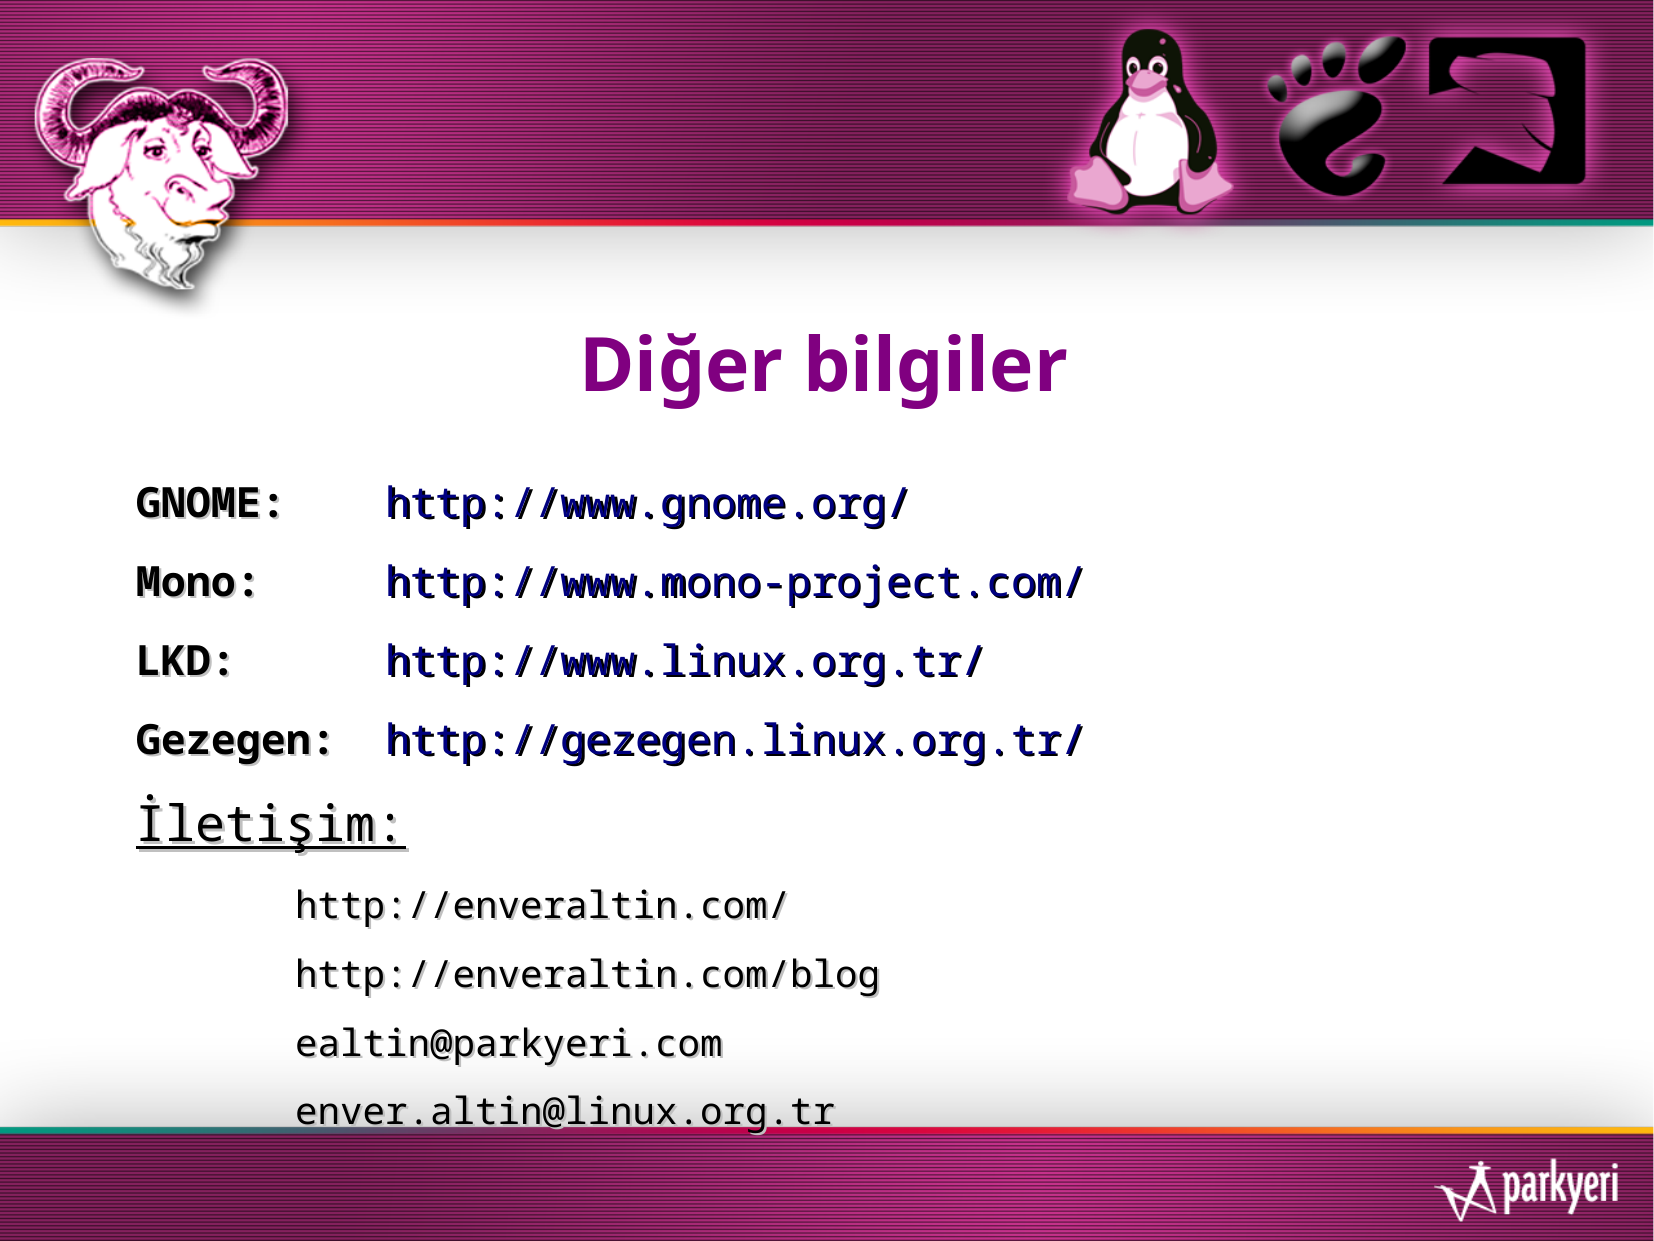

# Diğer bilgiler
GNOME: http://www.gnome.org/
Mono: http://www.mono-project.com/
LKD: http://www.linux.org.tr/
Gezegen: http://gezegen.linux.org.tr/
İletişim:
http://enveraltin.com/
http://enveraltin.com/blog
ealtin@parkyeri.com
enver.altin@linux.org.tr